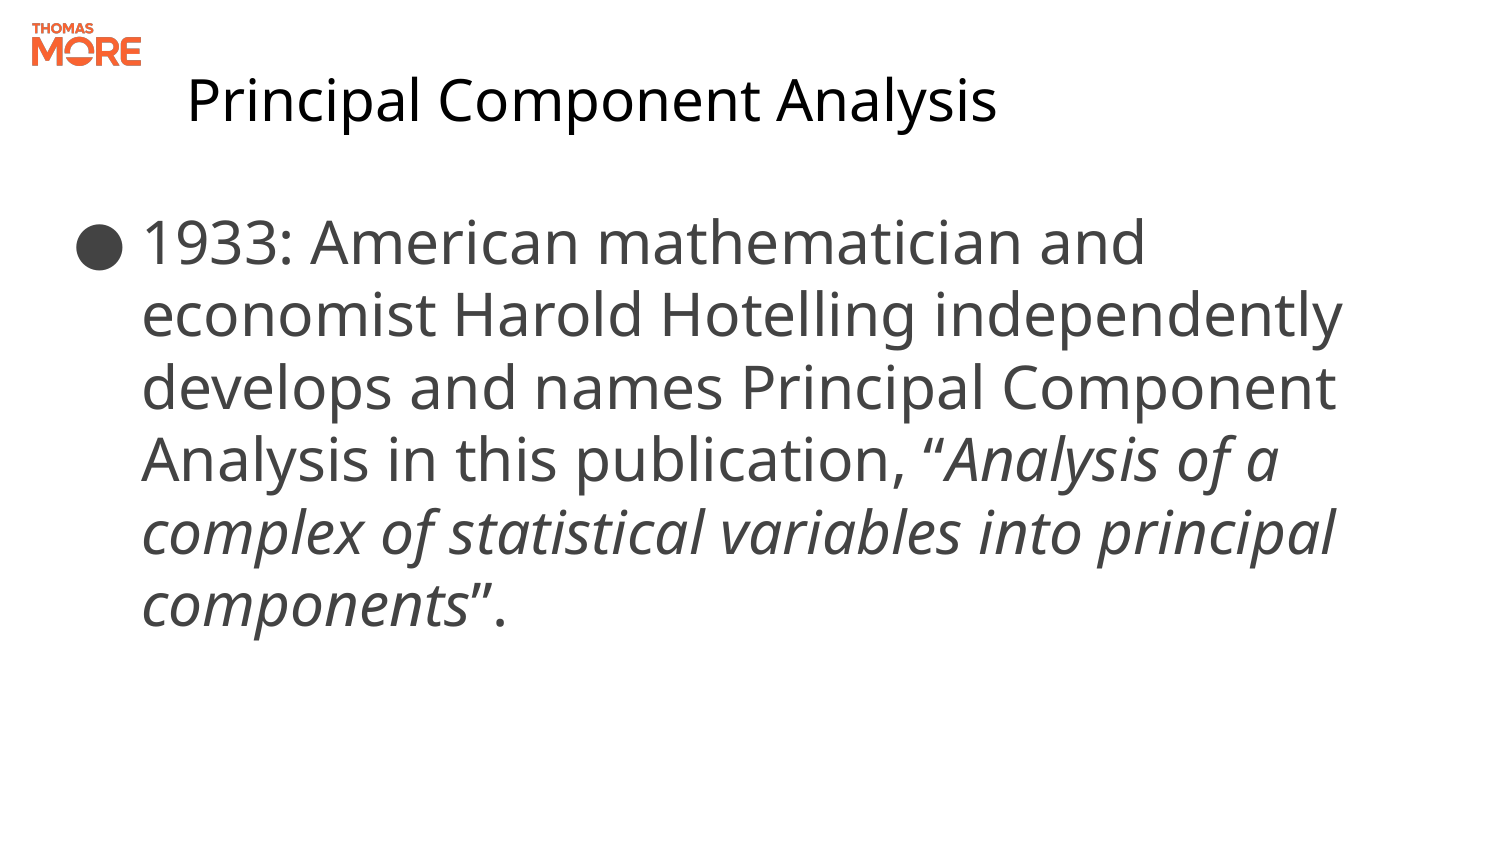

# Principal Component Analysis
1933: American mathematician and economist Harold Hotelling independently develops and names Principal Component Analysis in this publication, “Analysis of a complex of statistical variables into principal components”.